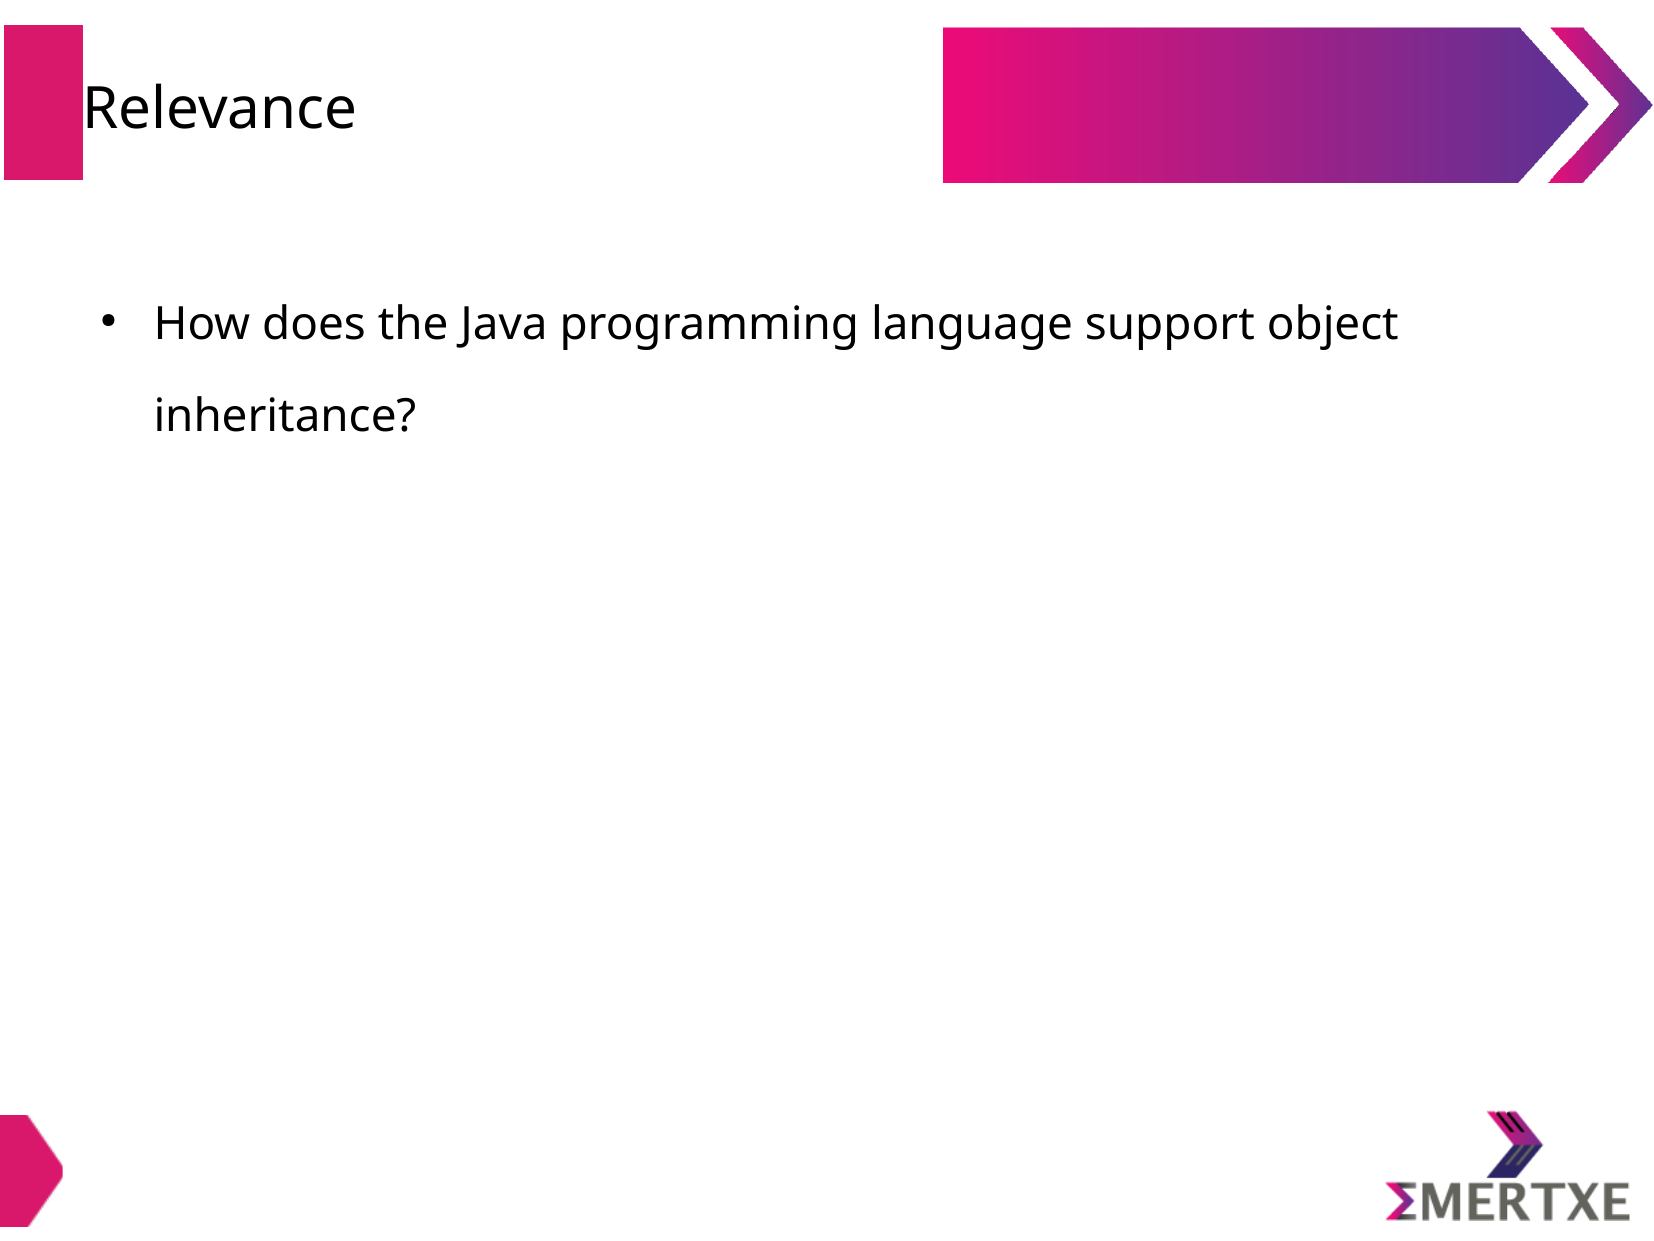

# Relevance
How does the Java programming language support object
inheritance?